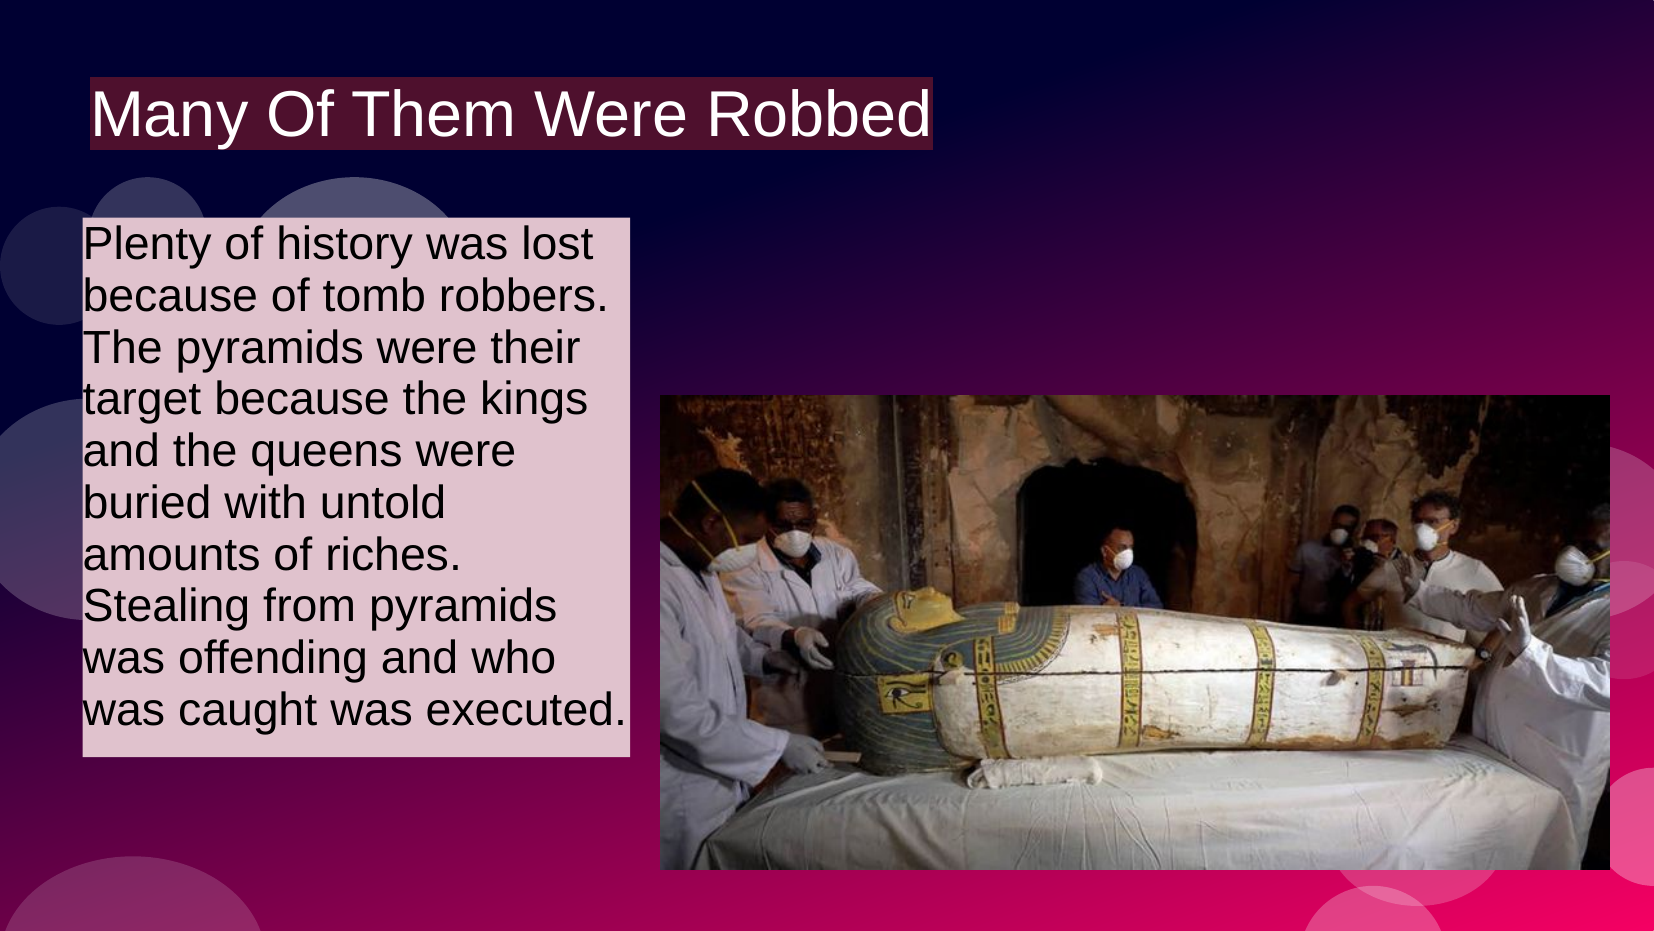

# Many Of Them Were Robbed
Plenty of history was lost because of tomb robbers. The pyramids were their target because the kings and the queens were buried with untold amounts of riches. Stealing from pyramids was offending and who was caught was executed.